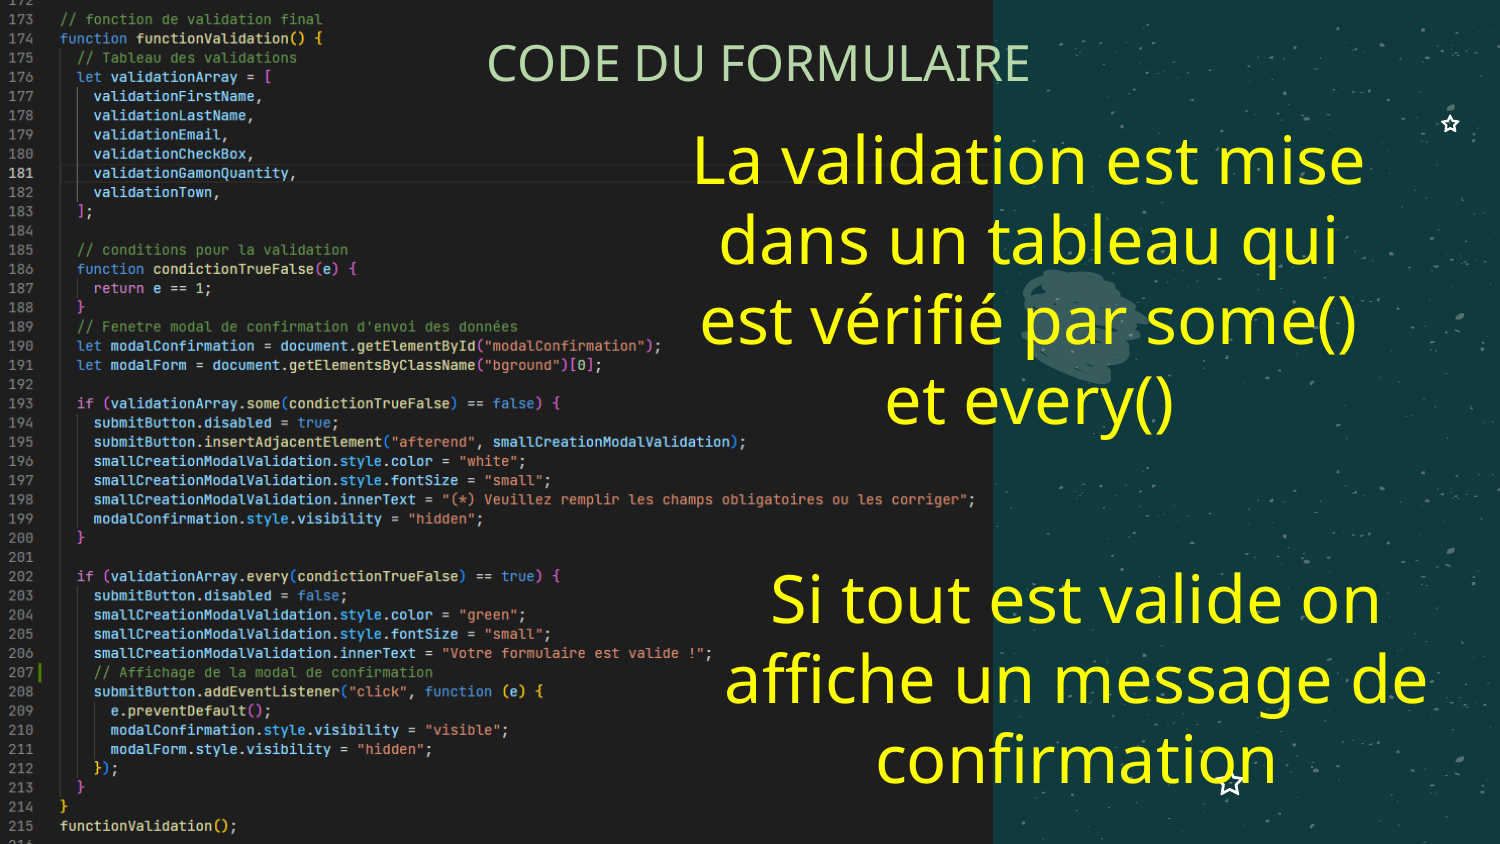

# CODE DU FORMULAIRE
La validation est mise dans un tableau qui est vérifié par some() et every()
Si tout est valide on affiche un message de confirmation